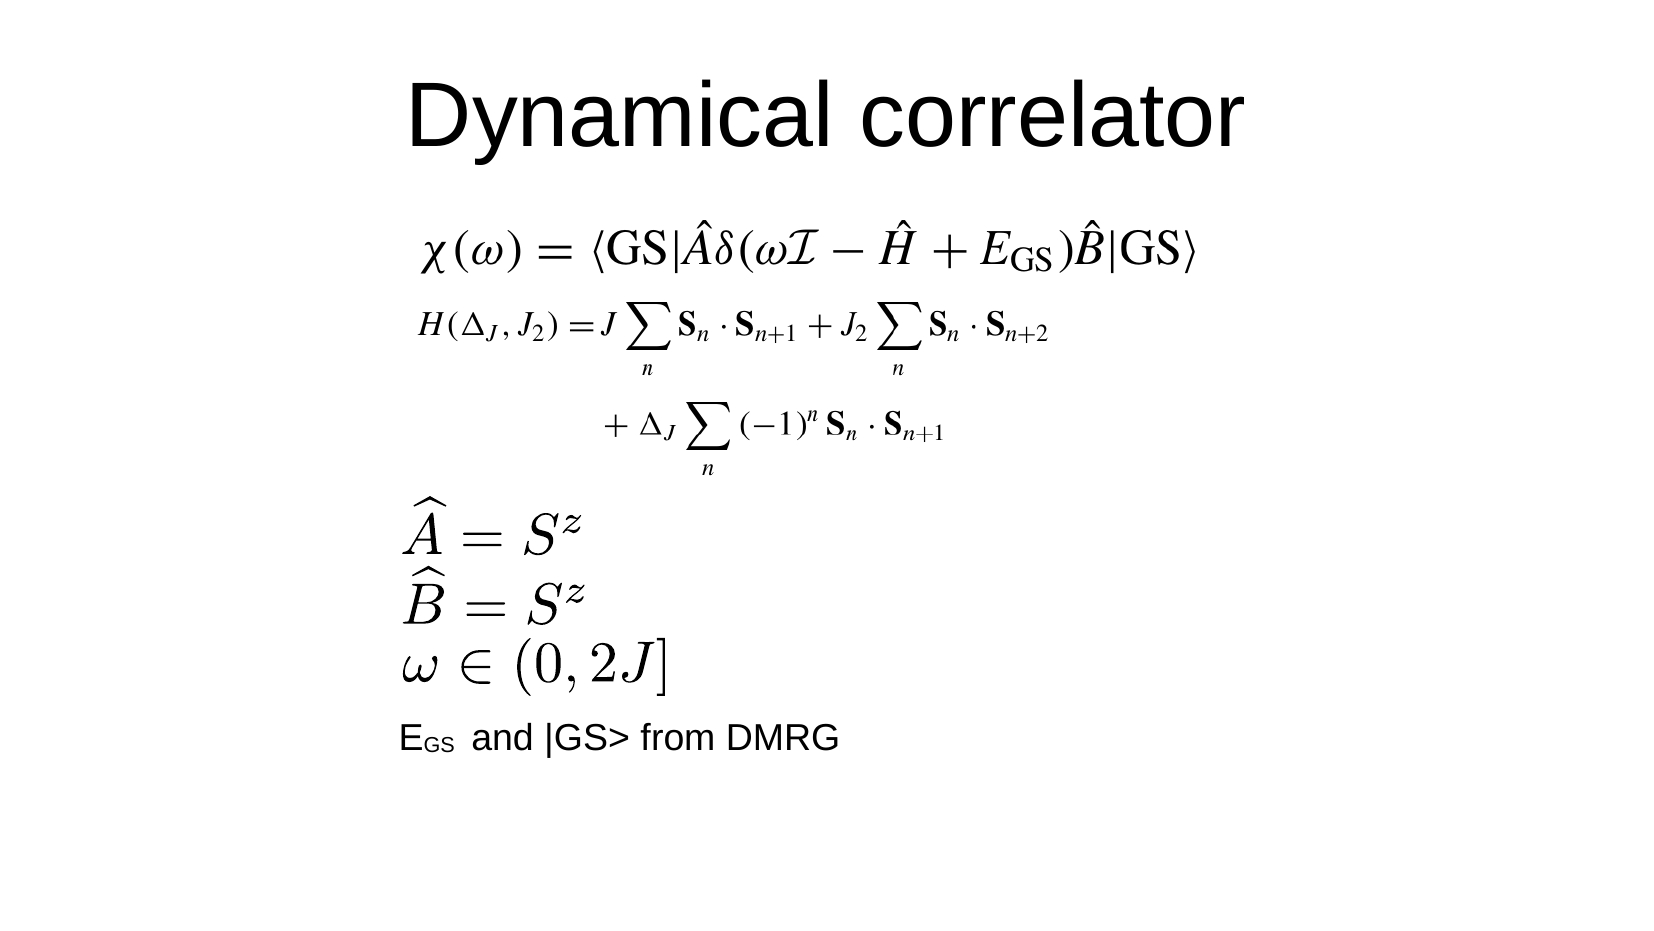

# Dynamical correlator
EGS and |GS> from DMRG